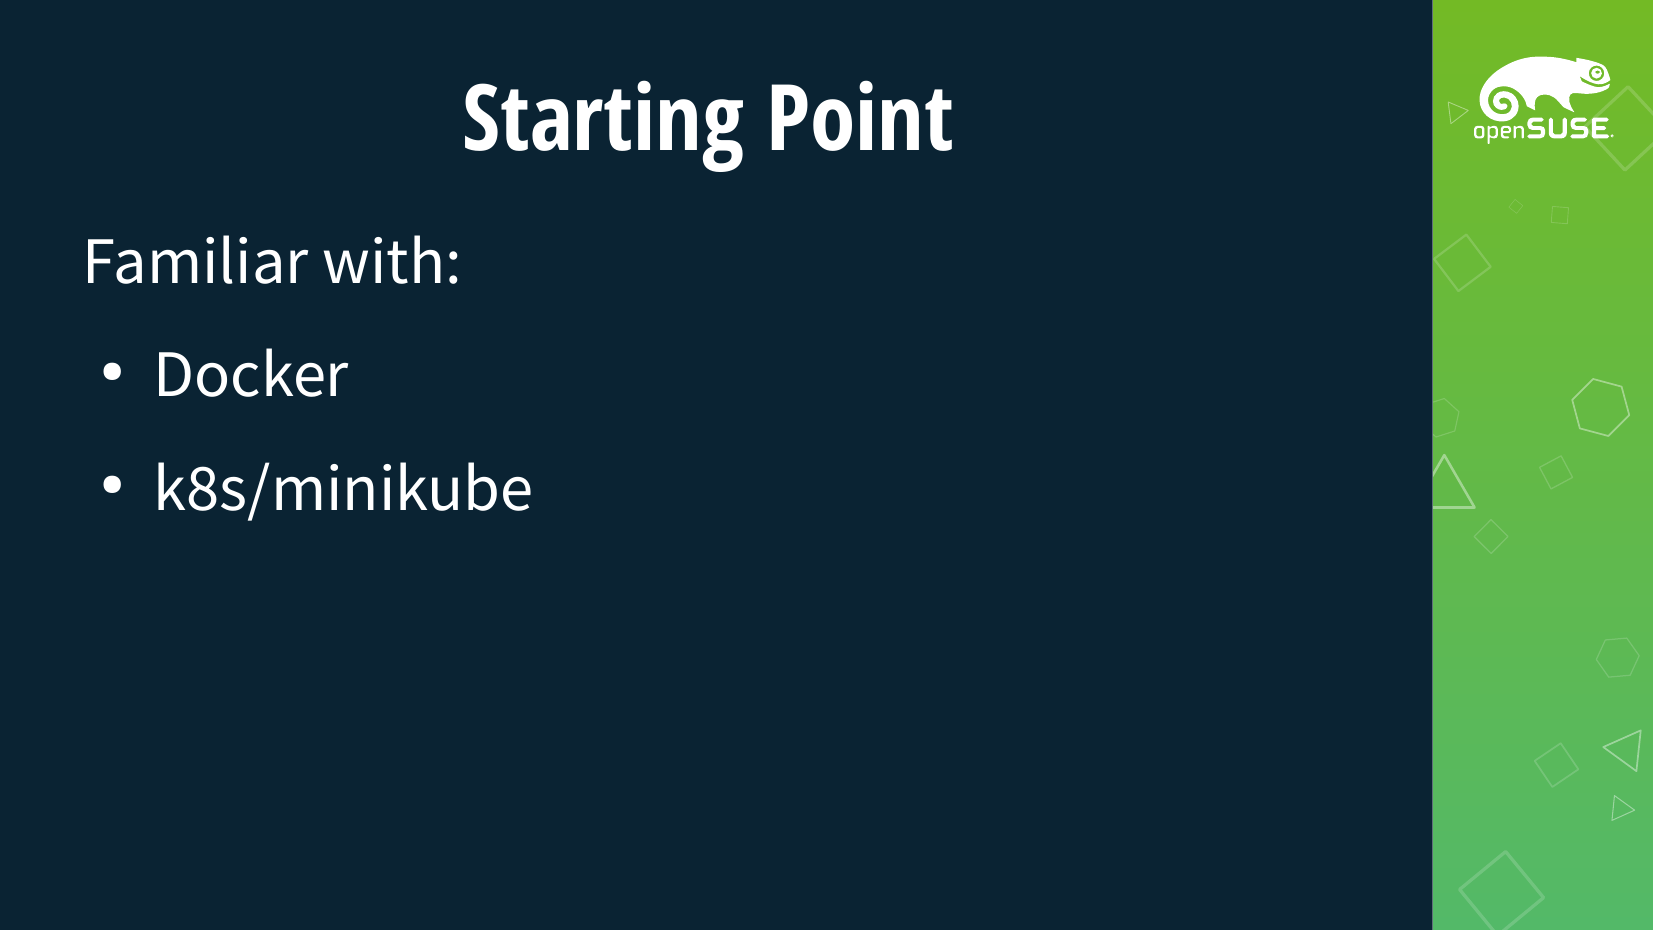

# Starting Point
Familiar with:
Docker
k8s/minikube